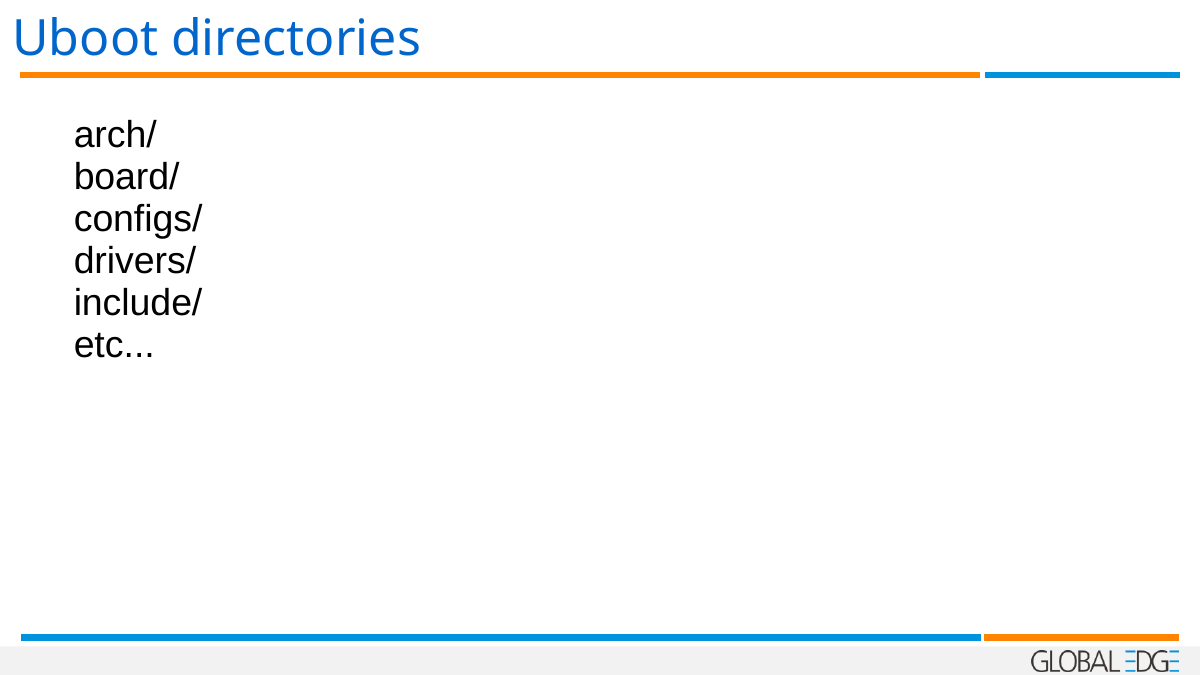

# Uboot directories
arch/
board/
configs/
drivers/
include/
etc...